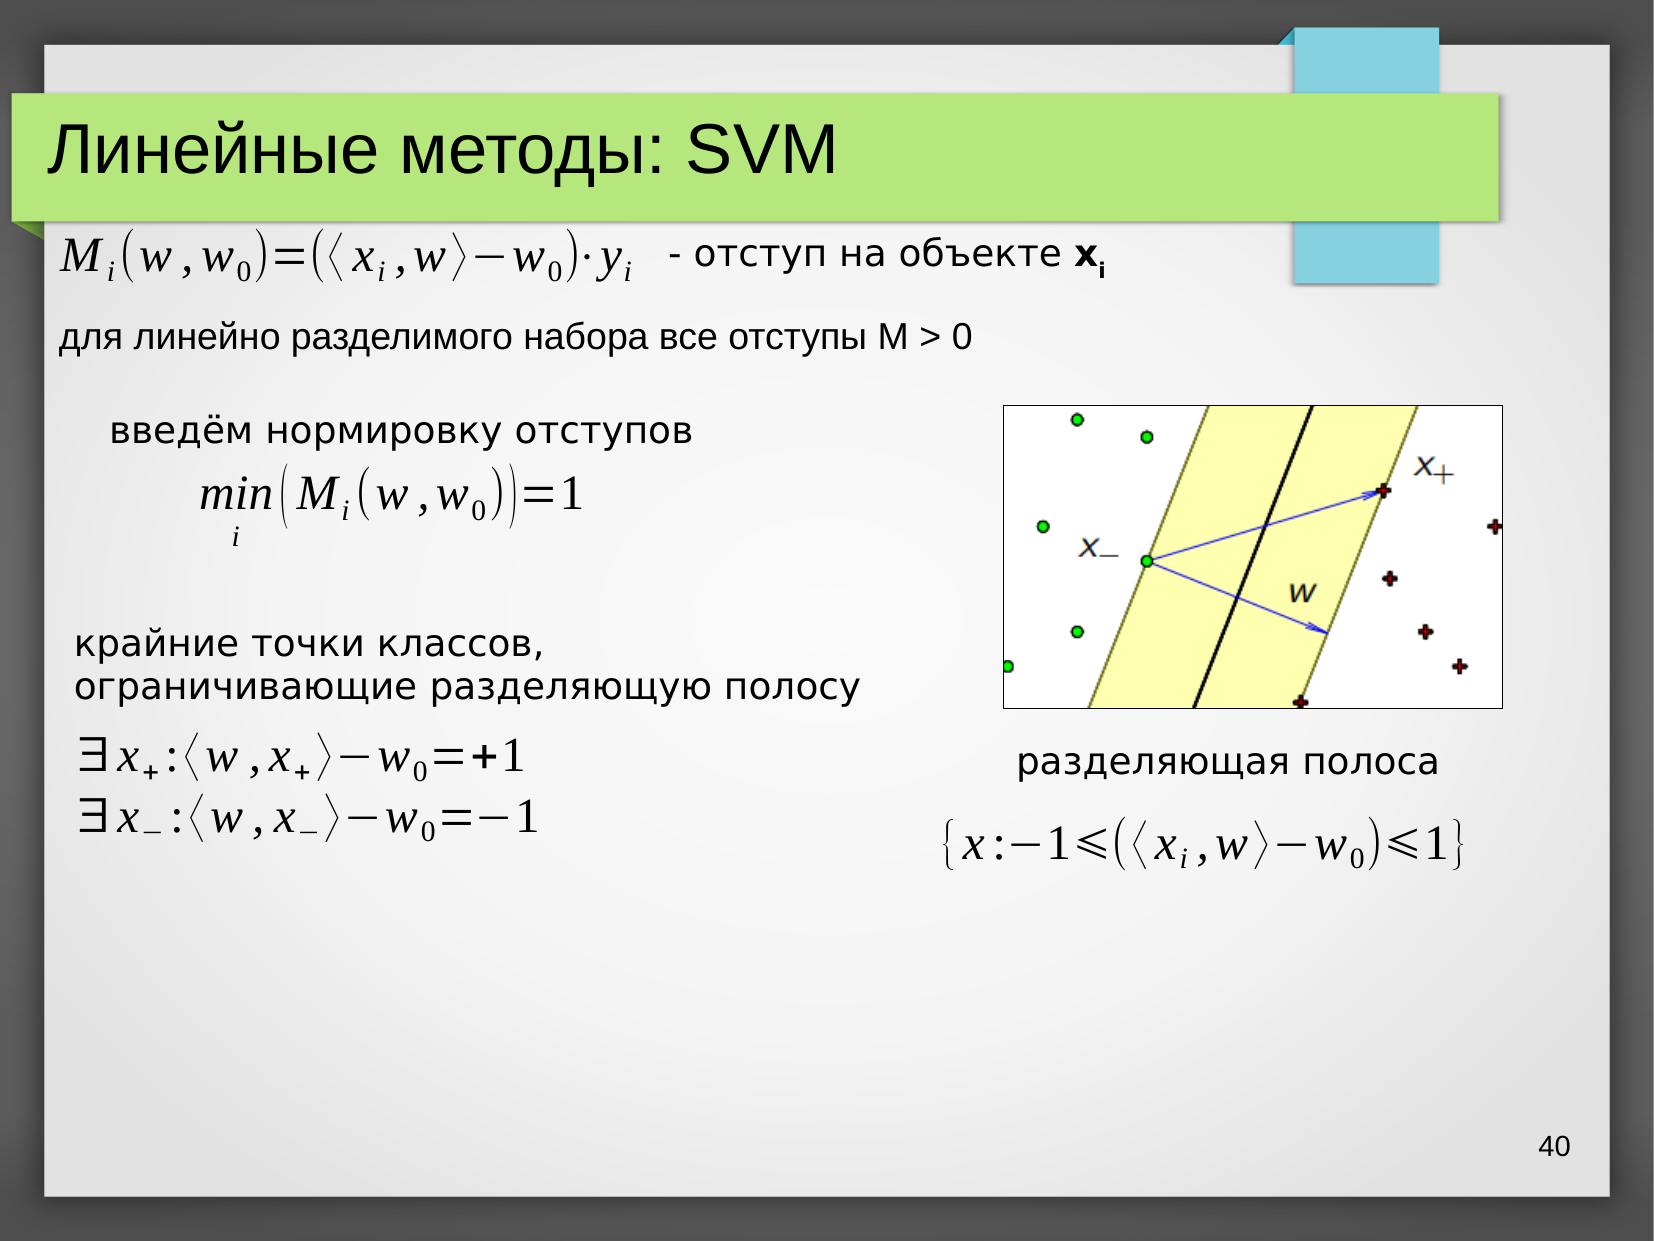

# Линейные методы: SVM
- отступ на объекте xi
для линейно разделимого набора все отступы M > 0
введём нормировку отступов
крайние точки классов,
ограничивающие разделяющую полосу
разделяющая полоса
40